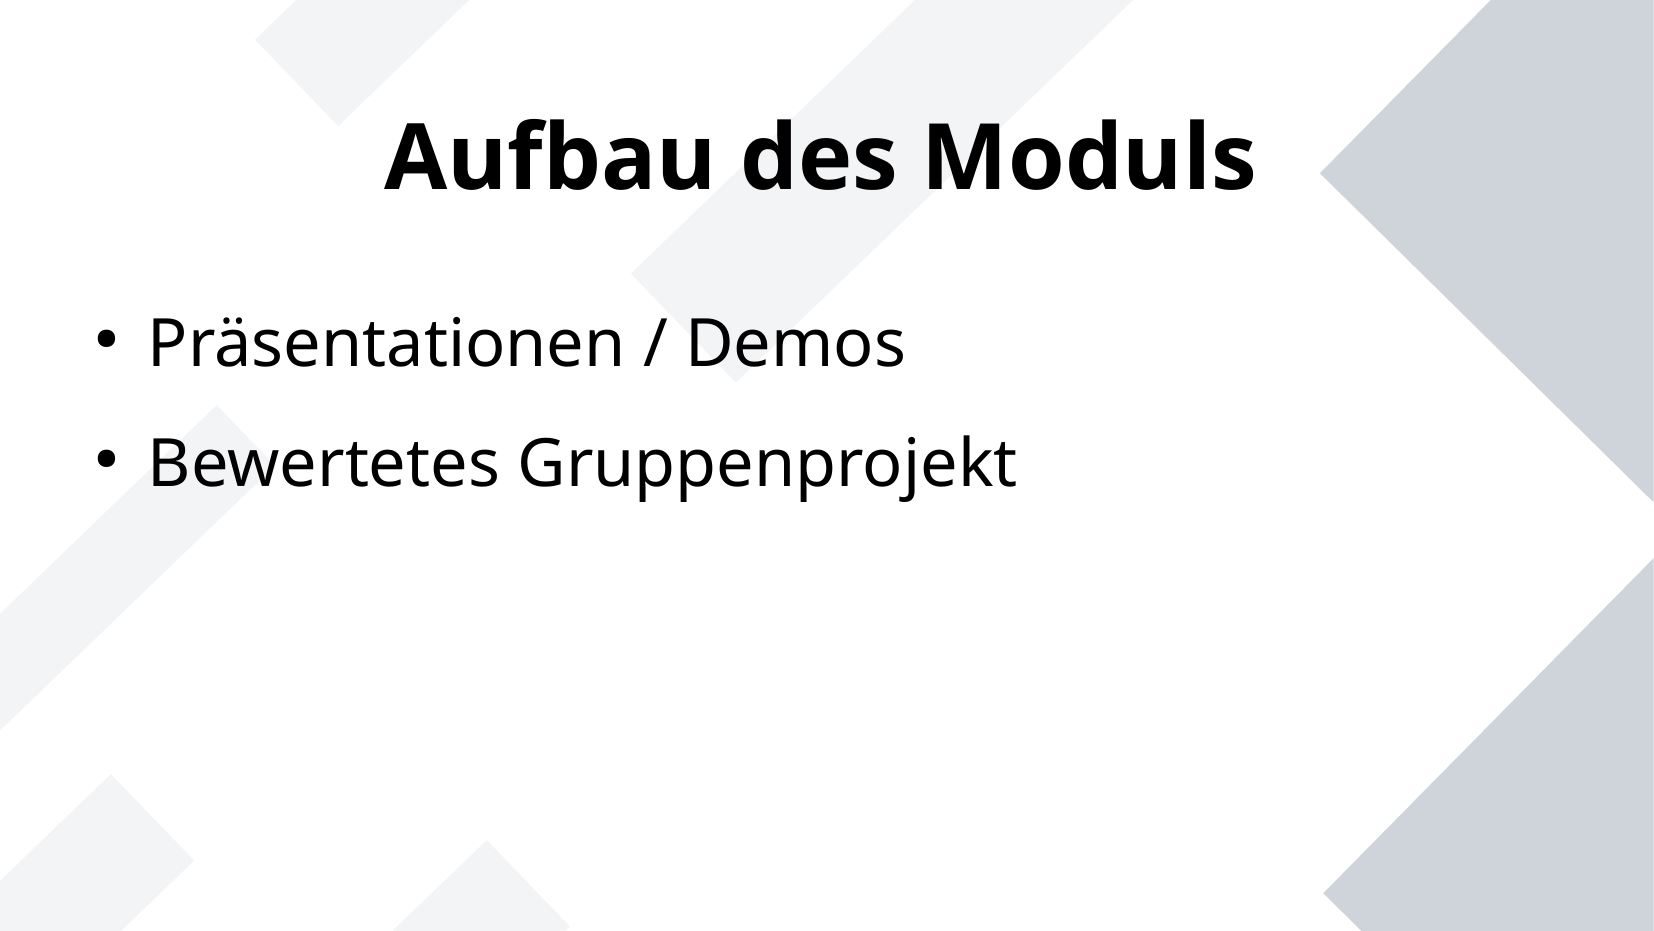

# Aufbau des Moduls
Präsentationen / Demos
Bewertetes Gruppenprojekt